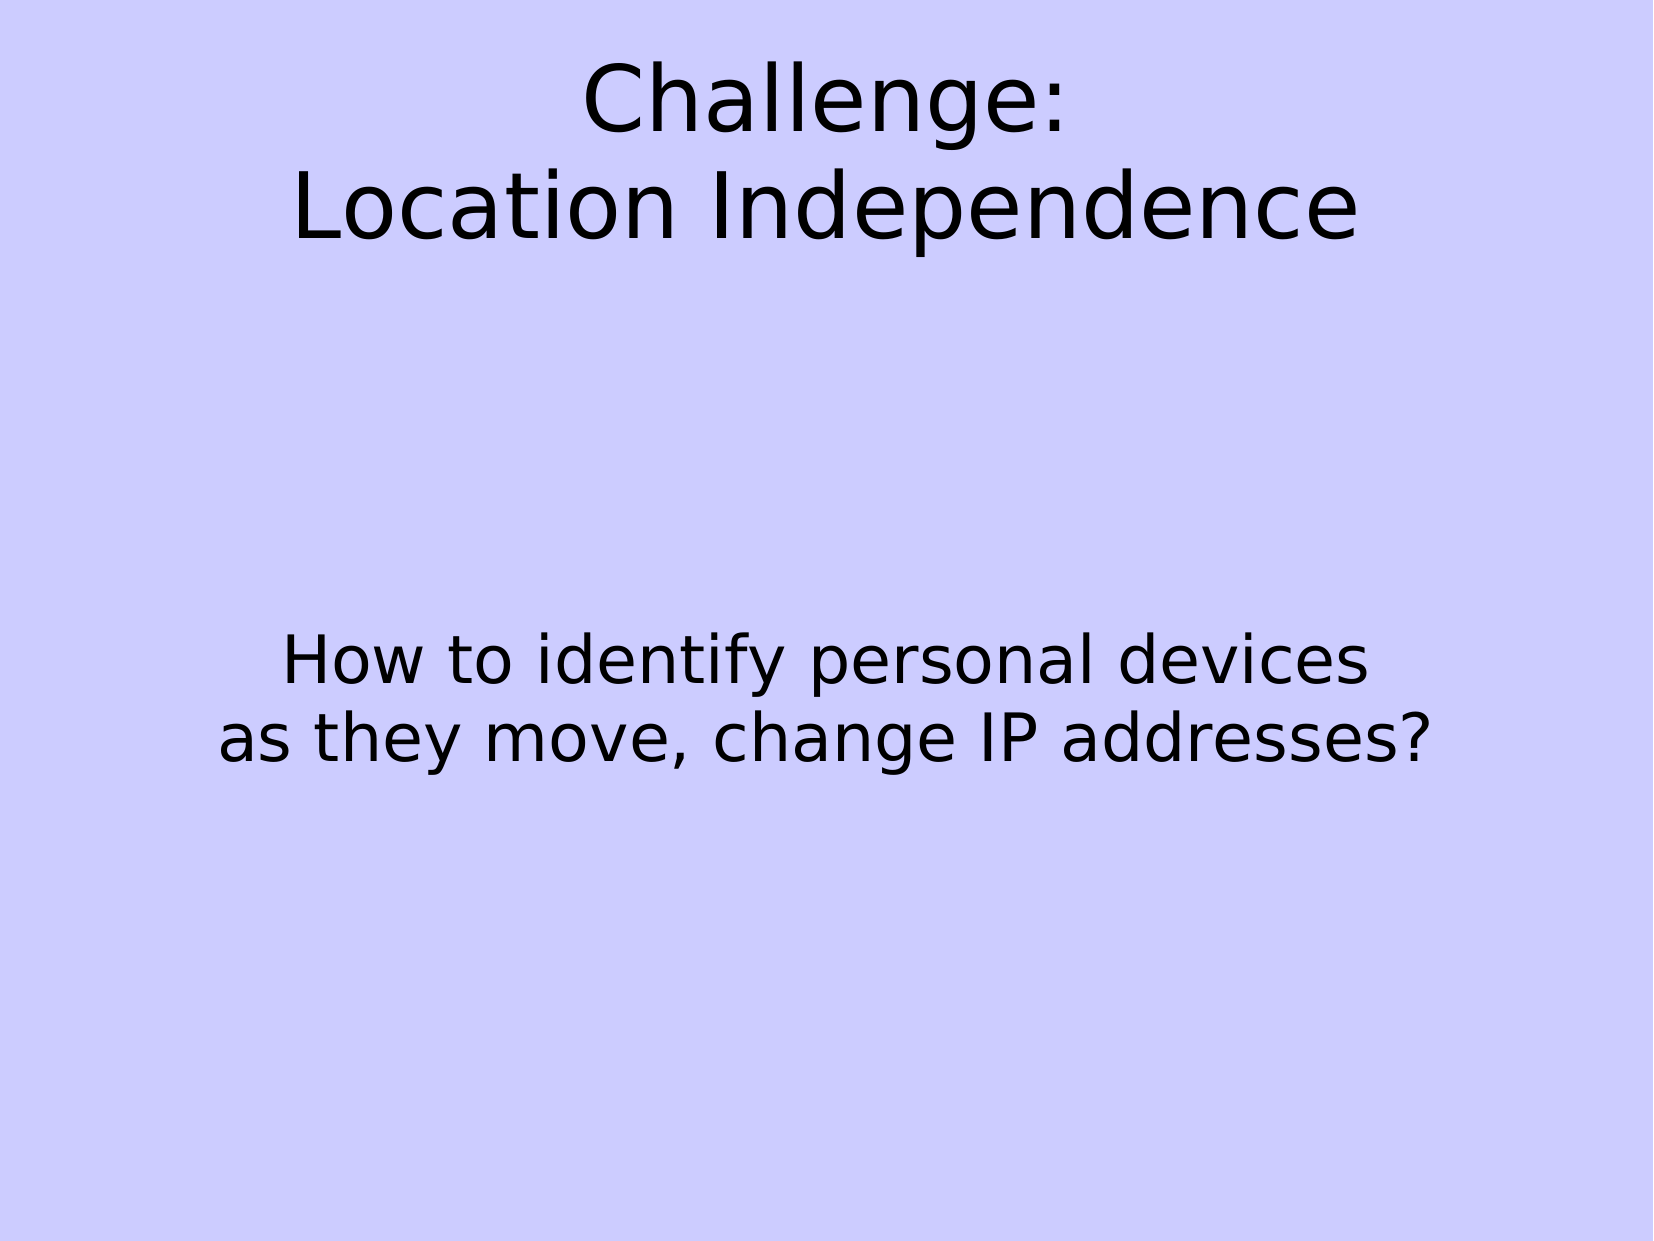

# Challenge: Location Independence
How to identify personal devices
as they move, change IP addresses?